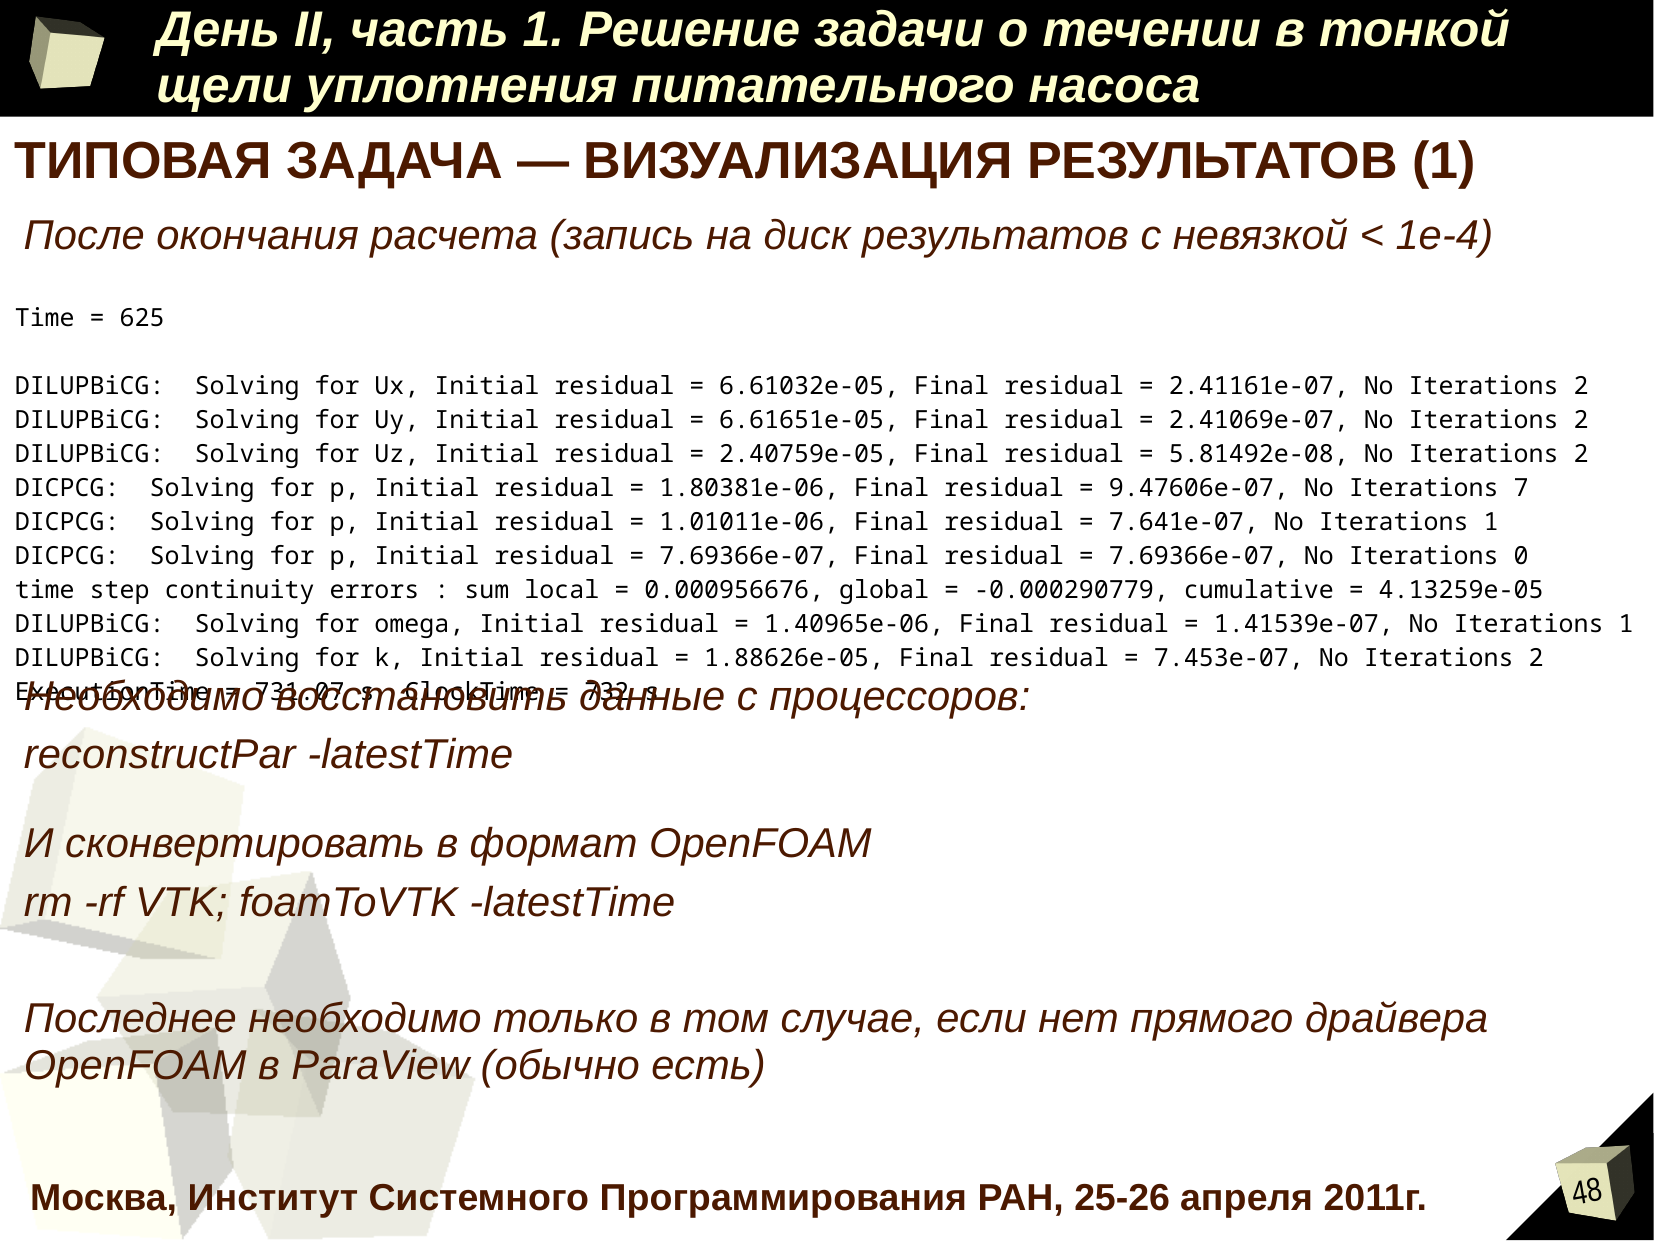

ТИПОВАЯ ЗАДАЧА — ВИЗУАЛИЗАЦИЯ РЕЗУЛЬТАТОВ (1)
После окончания расчета (запись на диск результатов с невязкой < 1e-4)
Time = 625
DILUPBiCG: Solving for Ux, Initial residual = 6.61032e-05, Final residual = 2.41161e-07, No Iterations 2
DILUPBiCG: Solving for Uy, Initial residual = 6.61651e-05, Final residual = 2.41069e-07, No Iterations 2
DILUPBiCG: Solving for Uz, Initial residual = 2.40759e-05, Final residual = 5.81492e-08, No Iterations 2
DICPCG: Solving for p, Initial residual = 1.80381e-06, Final residual = 9.47606e-07, No Iterations 7
DICPCG: Solving for p, Initial residual = 1.01011e-06, Final residual = 7.641e-07, No Iterations 1
DICPCG: Solving for p, Initial residual = 7.69366e-07, Final residual = 7.69366e-07, No Iterations 0
time step continuity errors : sum local = 0.000956676, global = -0.000290779, cumulative = 4.13259e-05
DILUPBiCG: Solving for omega, Initial residual = 1.40965e-06, Final residual = 1.41539e-07, No Iterations 1
DILUPBiCG: Solving for k, Initial residual = 1.88626e-05, Final residual = 7.453e-07, No Iterations 2
ExecutionTime = 731.07 s ClockTime = 732 s
Необходимо восстановить данные с процессоров:
reconstructPar -latestTime
И сконвертировать в формат OpenFOAM
rm -rf VTK; foamToVTK -latestTime
Последнее необходимо только в том случае, если нет прямого драйвера OpenFOAM в ParaView (обычно есть)